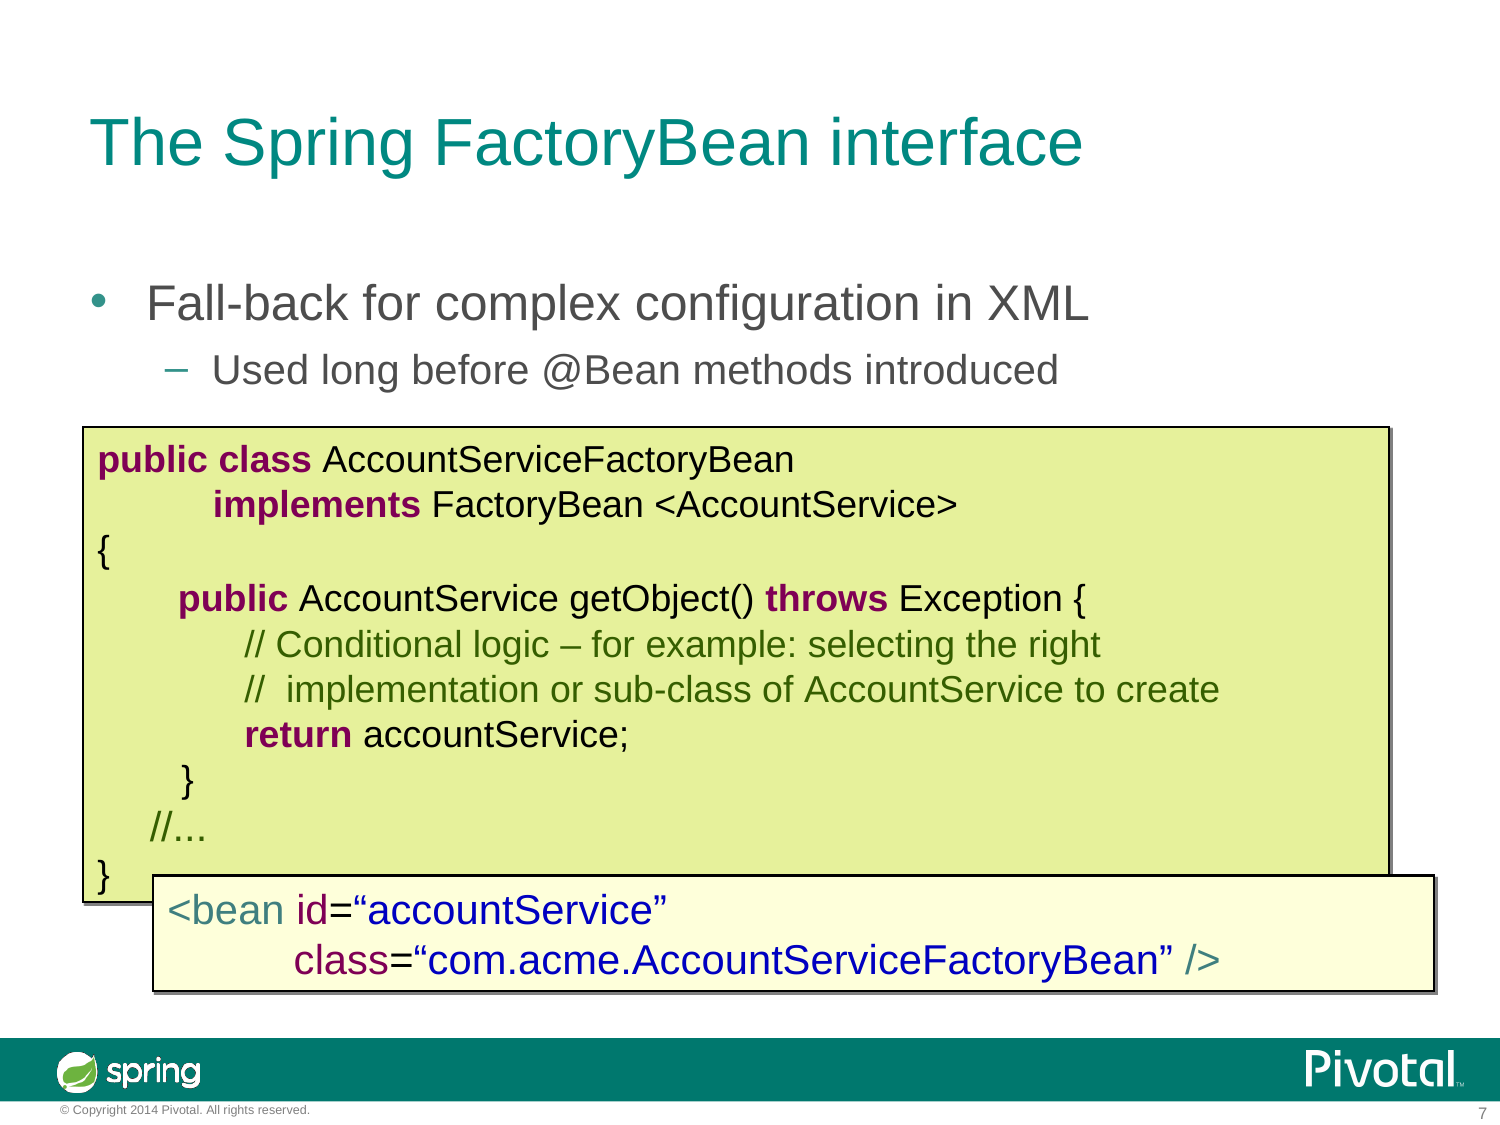

# The Spring FactoryBean interface
Fall-back for complex configuration in XML
Used long before @Bean methods introduced
public class AccountServiceFactoryBean
 implements FactoryBean <AccountService>
{
 public AccountService getObject() throws Exception {
 // Conditional logic – for example: selecting the right
 // implementation or sub-class of AccountService to create
 return accountService;
 }
 //...
}
<bean id=“accountService”
 class=“com.acme.AccountServiceFactoryBean” />